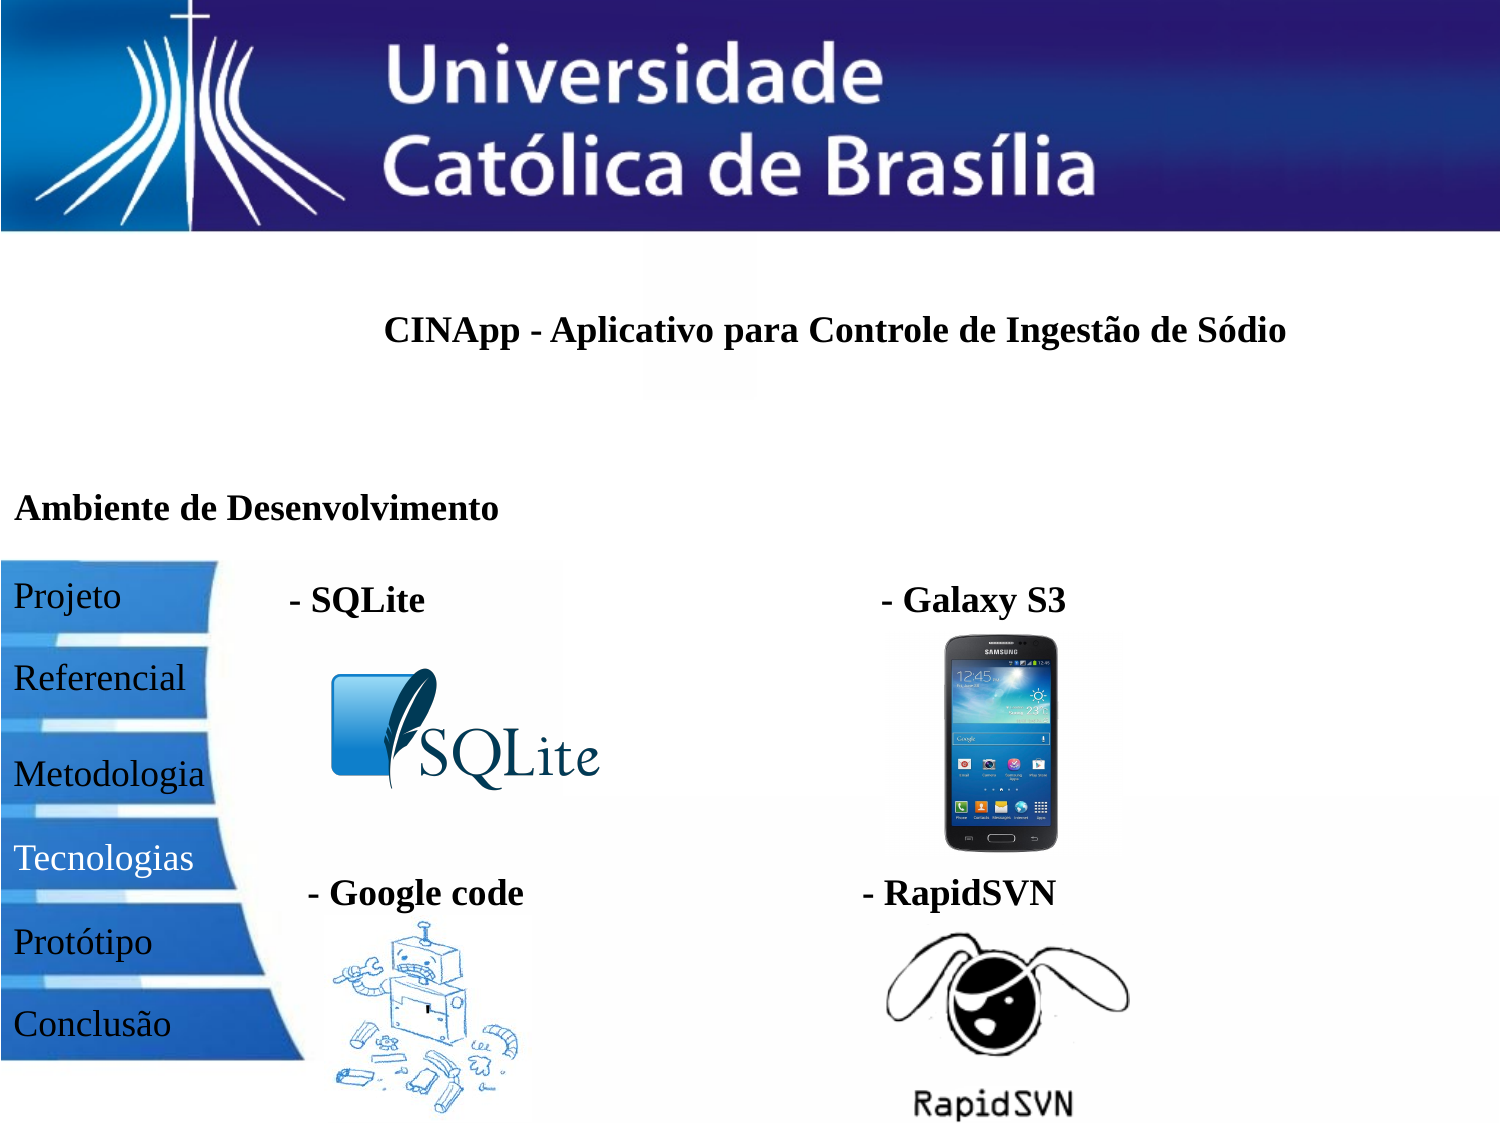

#
| CINApp - Aplicativo para Controle de Ingestão de Sódio |
| --- |
| Ambiente de Desenvolvimento |
| --- |
| Projeto |
| --- |
| Referencial |
| Metodologia |
| Tecnologias |
| Protótipo |
| Conclusão |
| - SQLite |
| --- |
| - Galaxy S3 |
| --- |
| - RapidSVN |
| --- |
| - Google code |
| --- |
'